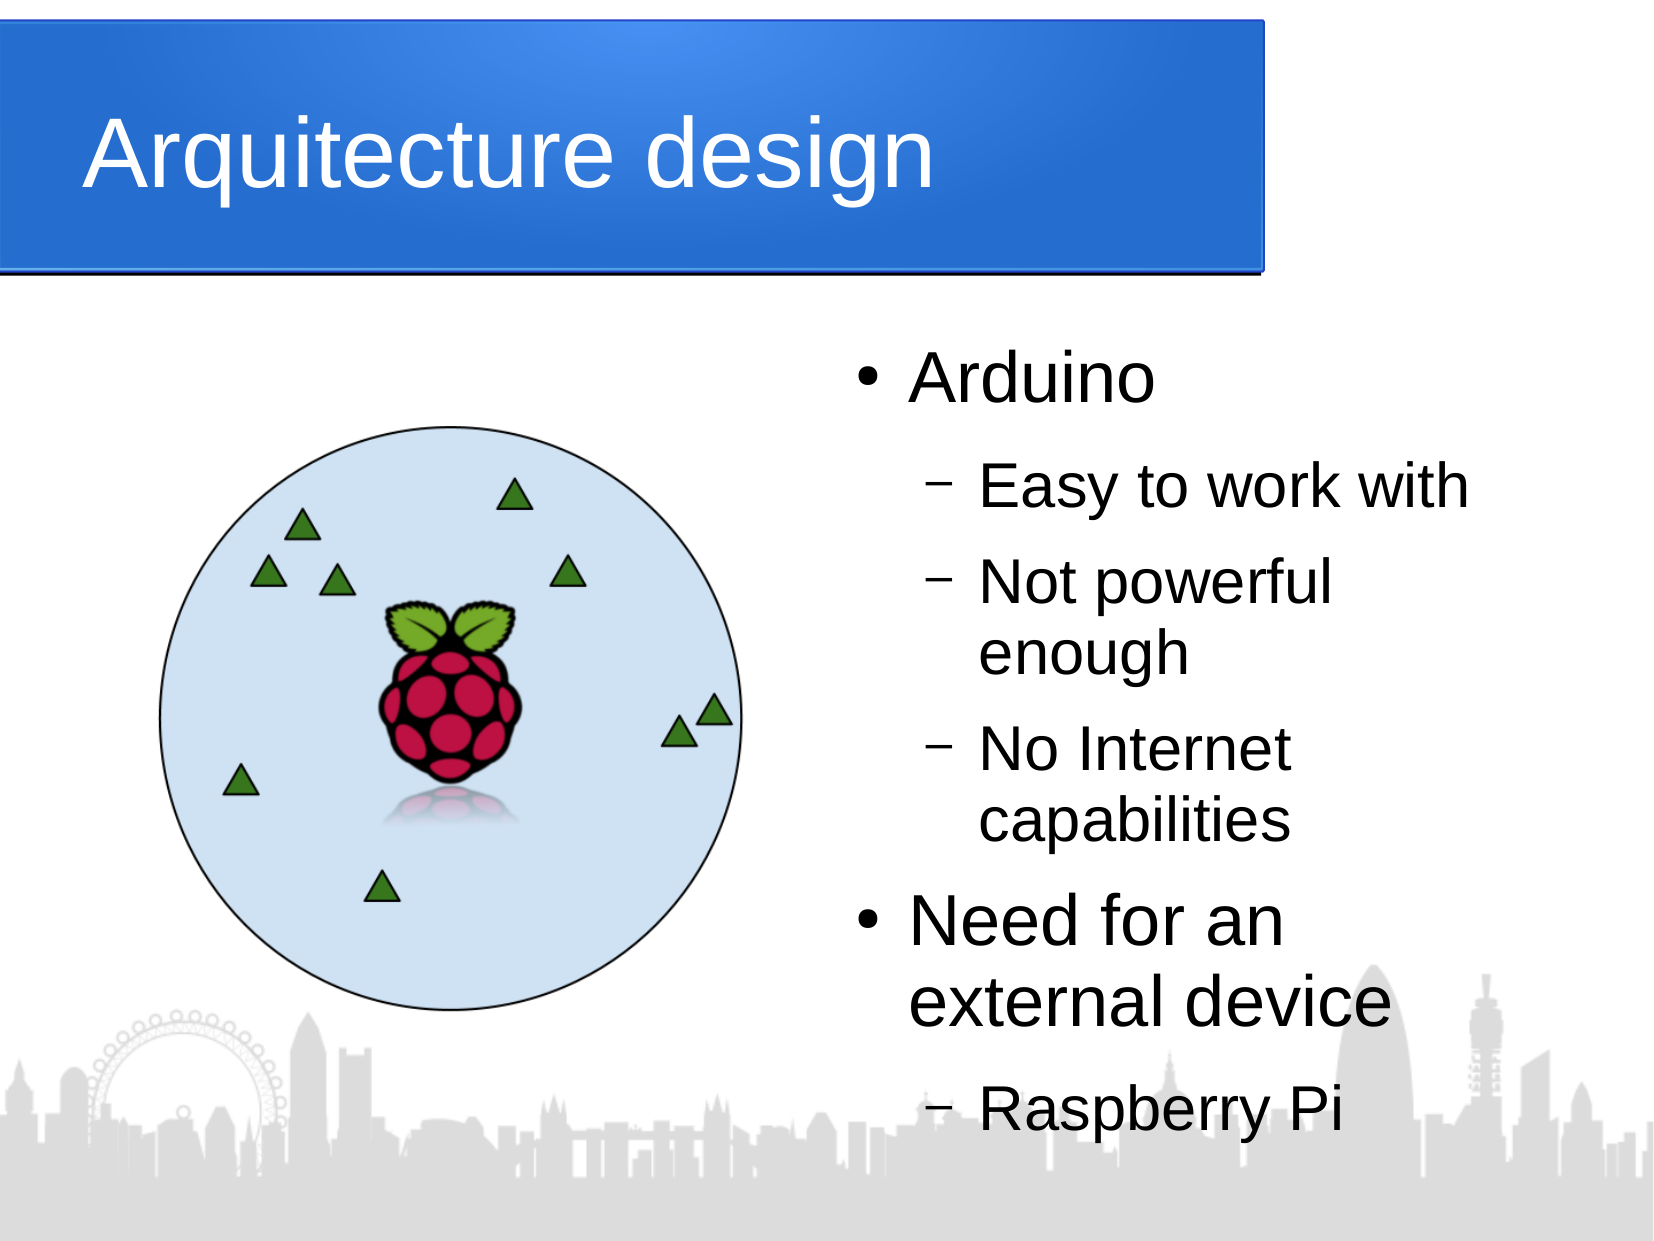

# Arquitecture design
Arduino
Easy to work with
Not powerful enough
No Internet capabilities
Need for an external device
Raspberry Pi